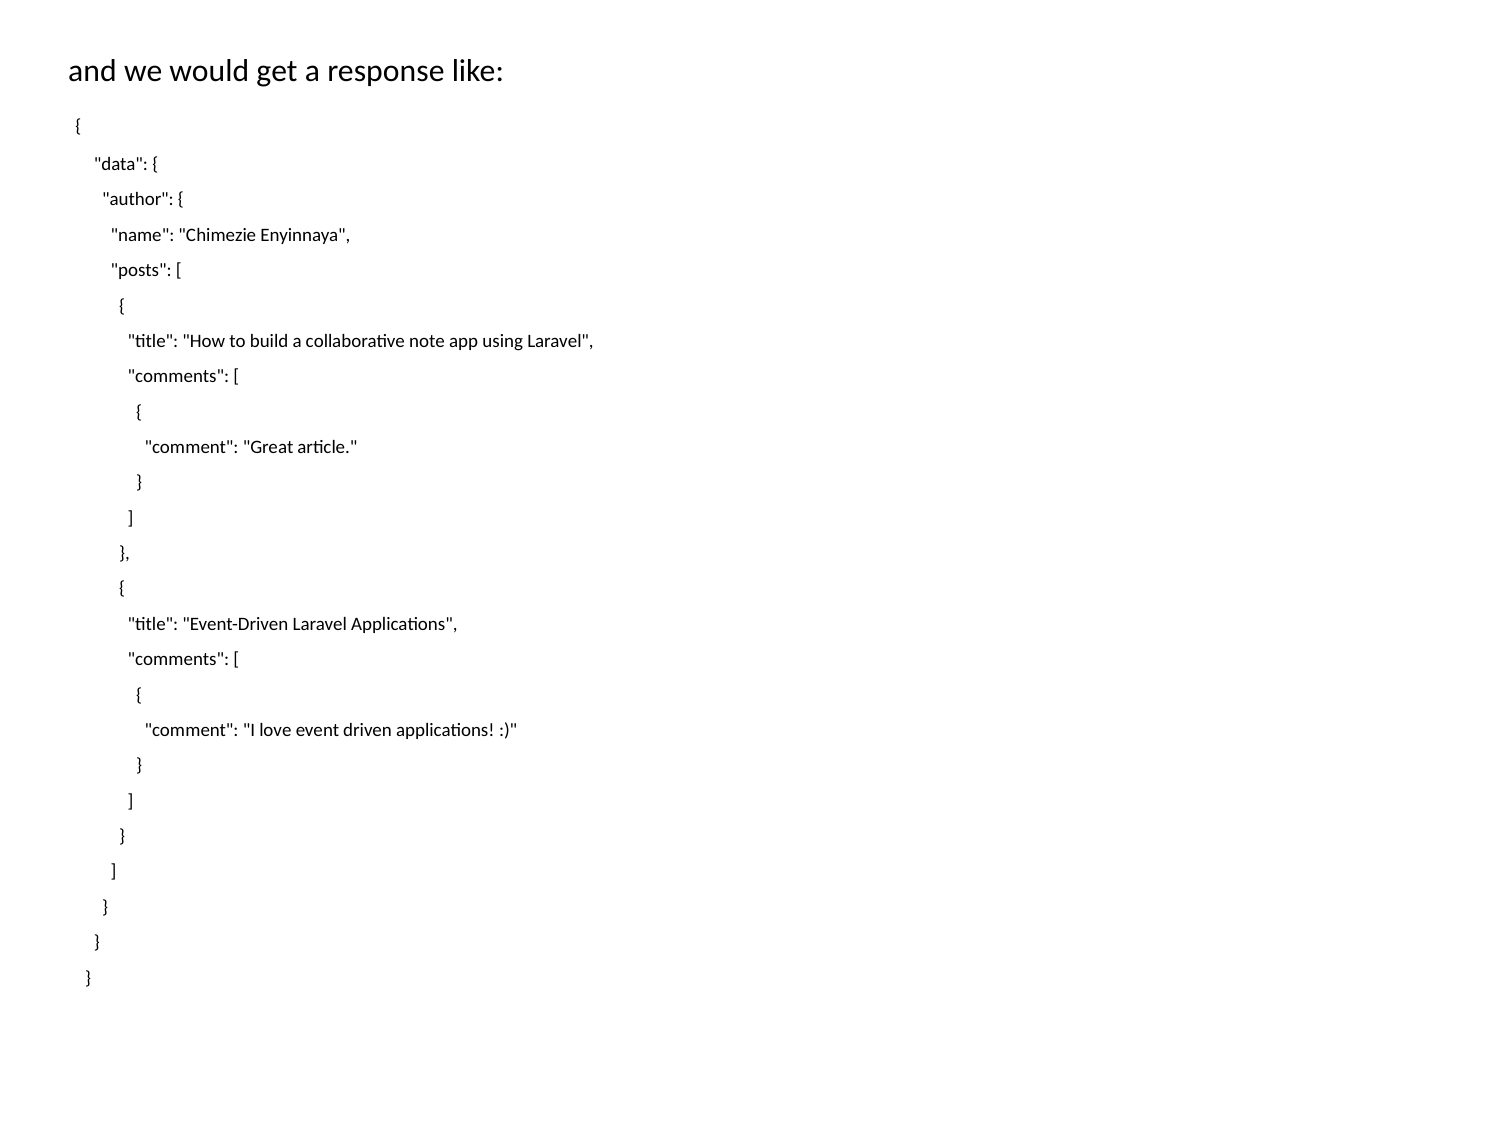

# and we would get a response like:
 {
 "data": {
 "author": {
 "name": "Chimezie Enyinnaya",
 "posts": [
 {
 "title": "How to build a collaborative note app using Laravel",
 "comments": [
 {
 "comment": "Great article."
 }
 ]
 },
 {
 "title": "Event-Driven Laravel Applications",
 "comments": [
 {
 "comment": "I love event driven applications! :)"
 }
 ]
 }
 ]
 }
 }
 }